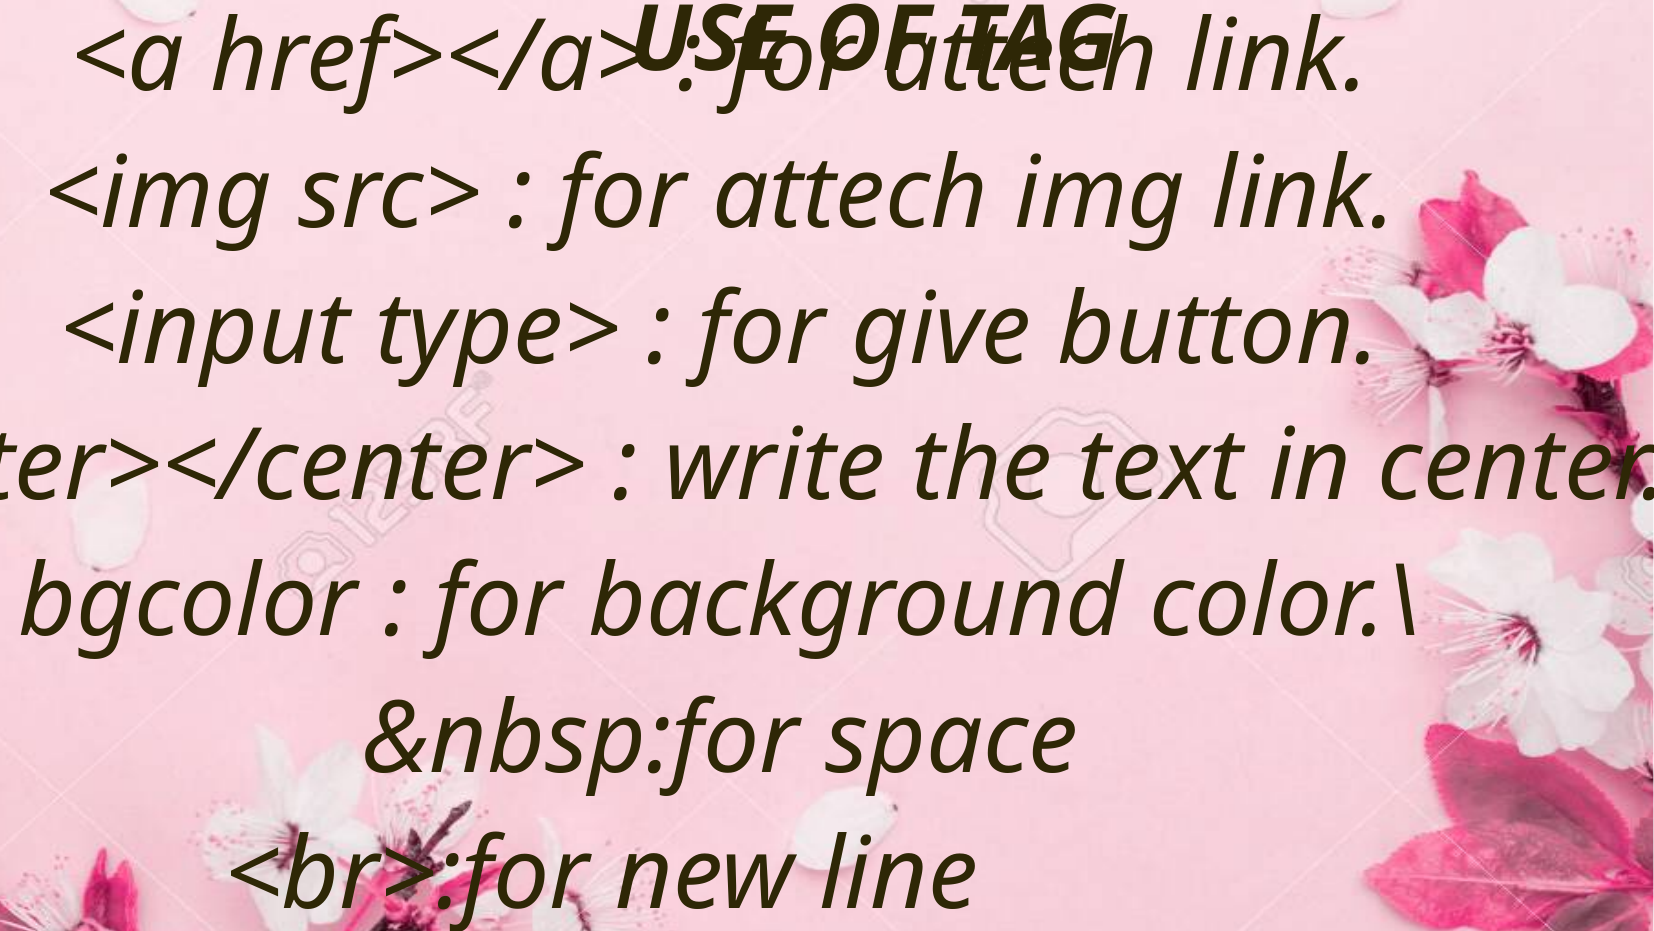

<a href></a> : for attech link.
<img src> : for attech img link.
<input type> : for give button.
<center></center> : write the text in center.
bgcolor : for background color.\
&nbsp:for space
<br>:for new line
# USE OF TAG